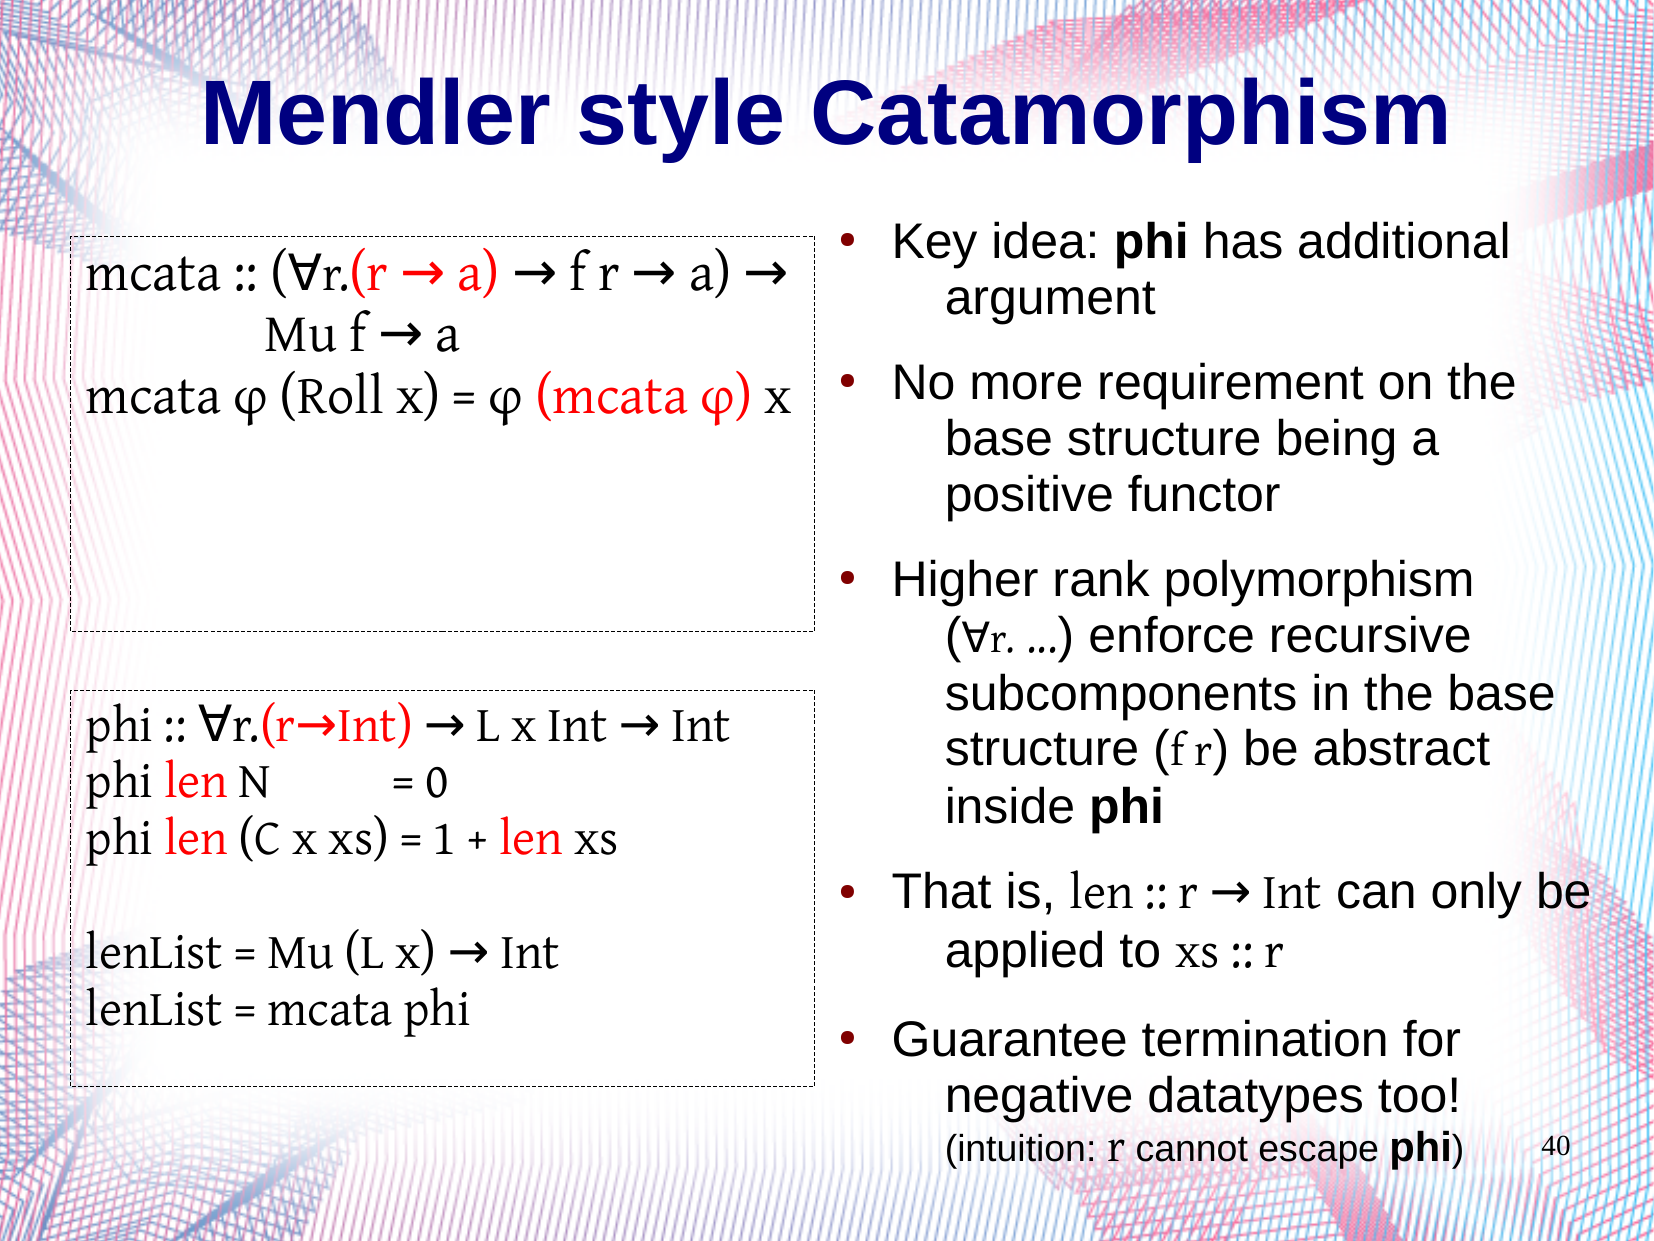

# Mendler style Catamorphism
Key idea: phi has additional argument
No more requirement on the base structure being a positive functor
Higher rank polymorphism (∀r. ...) enforce recursive subcomponents in the base structure (f r) be abstract inside phi
That is, len :: r → Int can only be applied to xs :: r
Guarantee termination for negative datatypes too! (intuition: r cannot escape phi)
mcata :: (∀r.(r → a) → f r → a) →
 Mu f → a
mcata φ (Roll x) = φ (mcata φ) x
phi :: ∀r.(r→Int) → L x Int → Int
phi len N = 0
phi len (C x xs) = 1 + len xs
lenList = Mu (L x) → Int
lenList = mcata phi
40